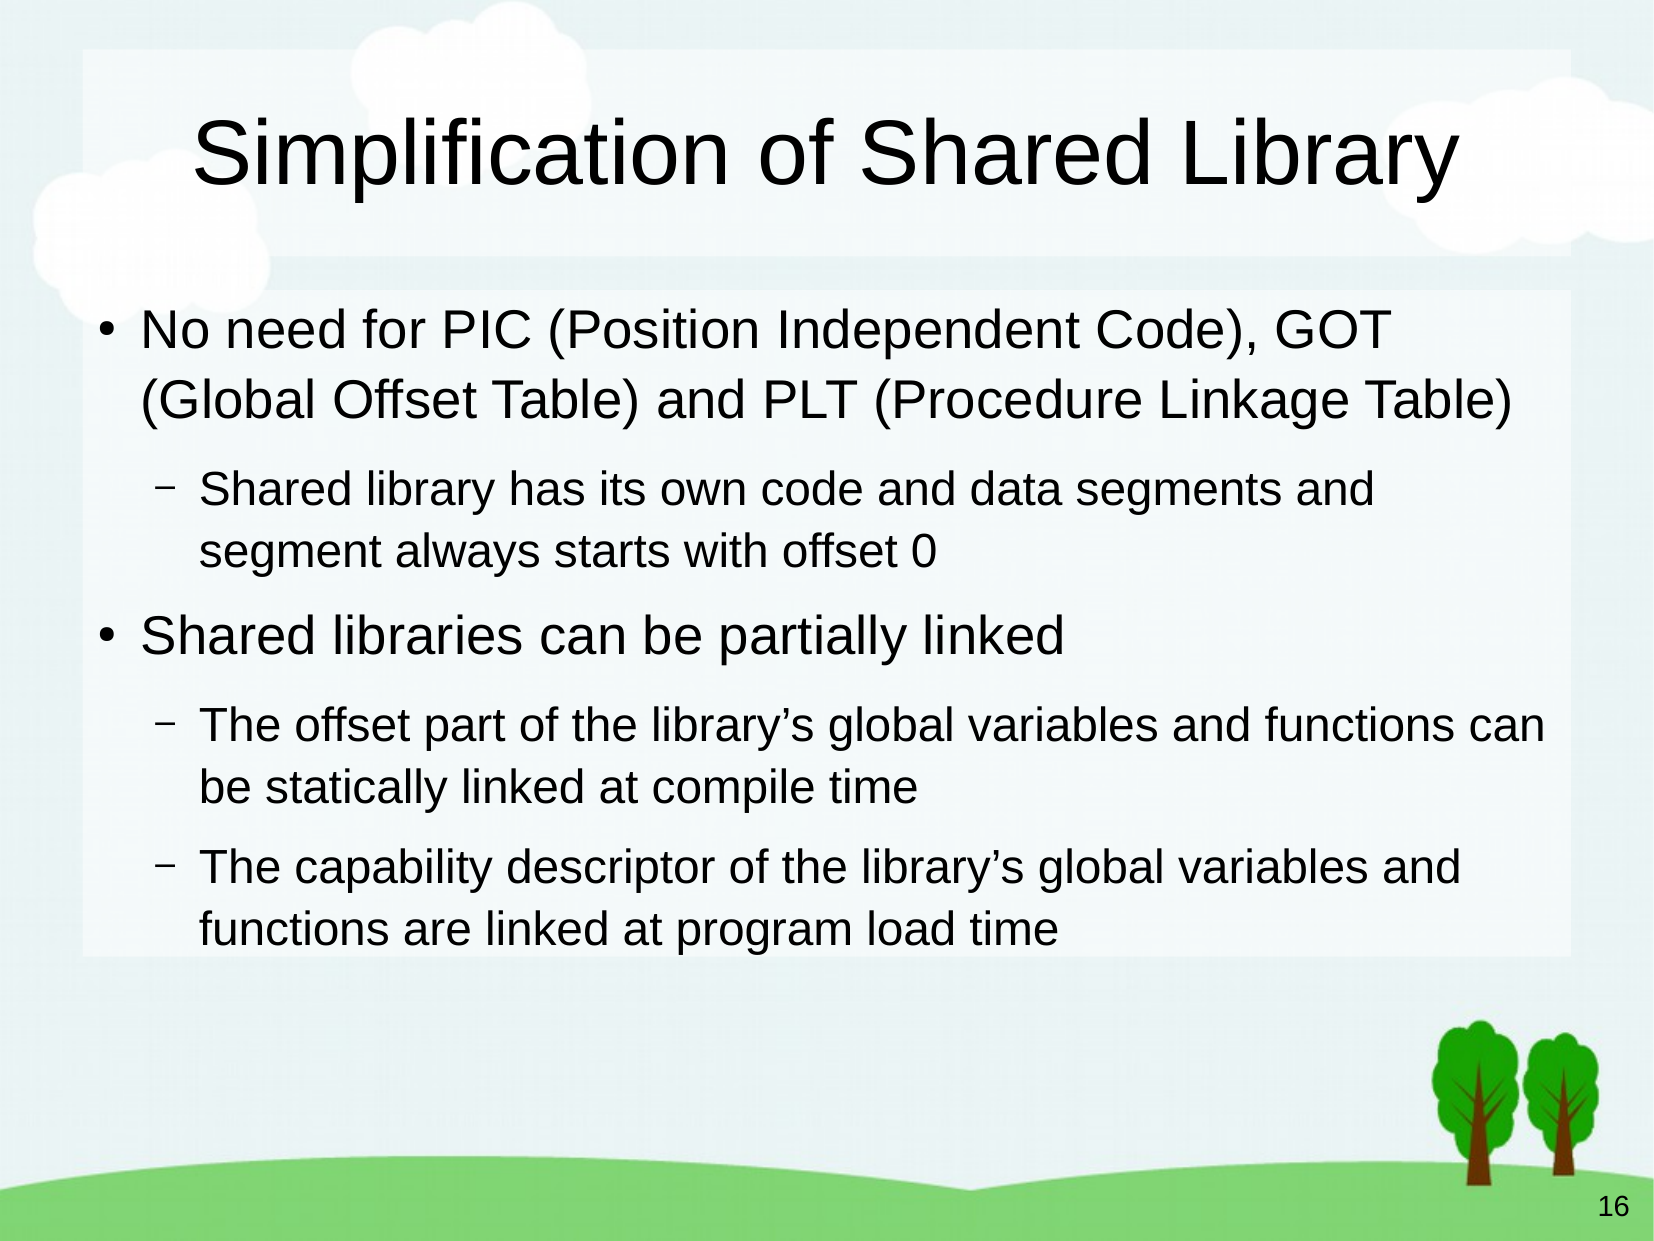

# Simplification of Shared Library
No need for PIC (Position Independent Code), GOT (Global Offset Table) and PLT (Procedure Linkage Table)
Shared library has its own code and data segments and segment always starts with offset 0
Shared libraries can be partially linked
The offset part of the library’s global variables and functions can be statically linked at compile time
The capability descriptor of the library’s global variables and functions are linked at program load time
16